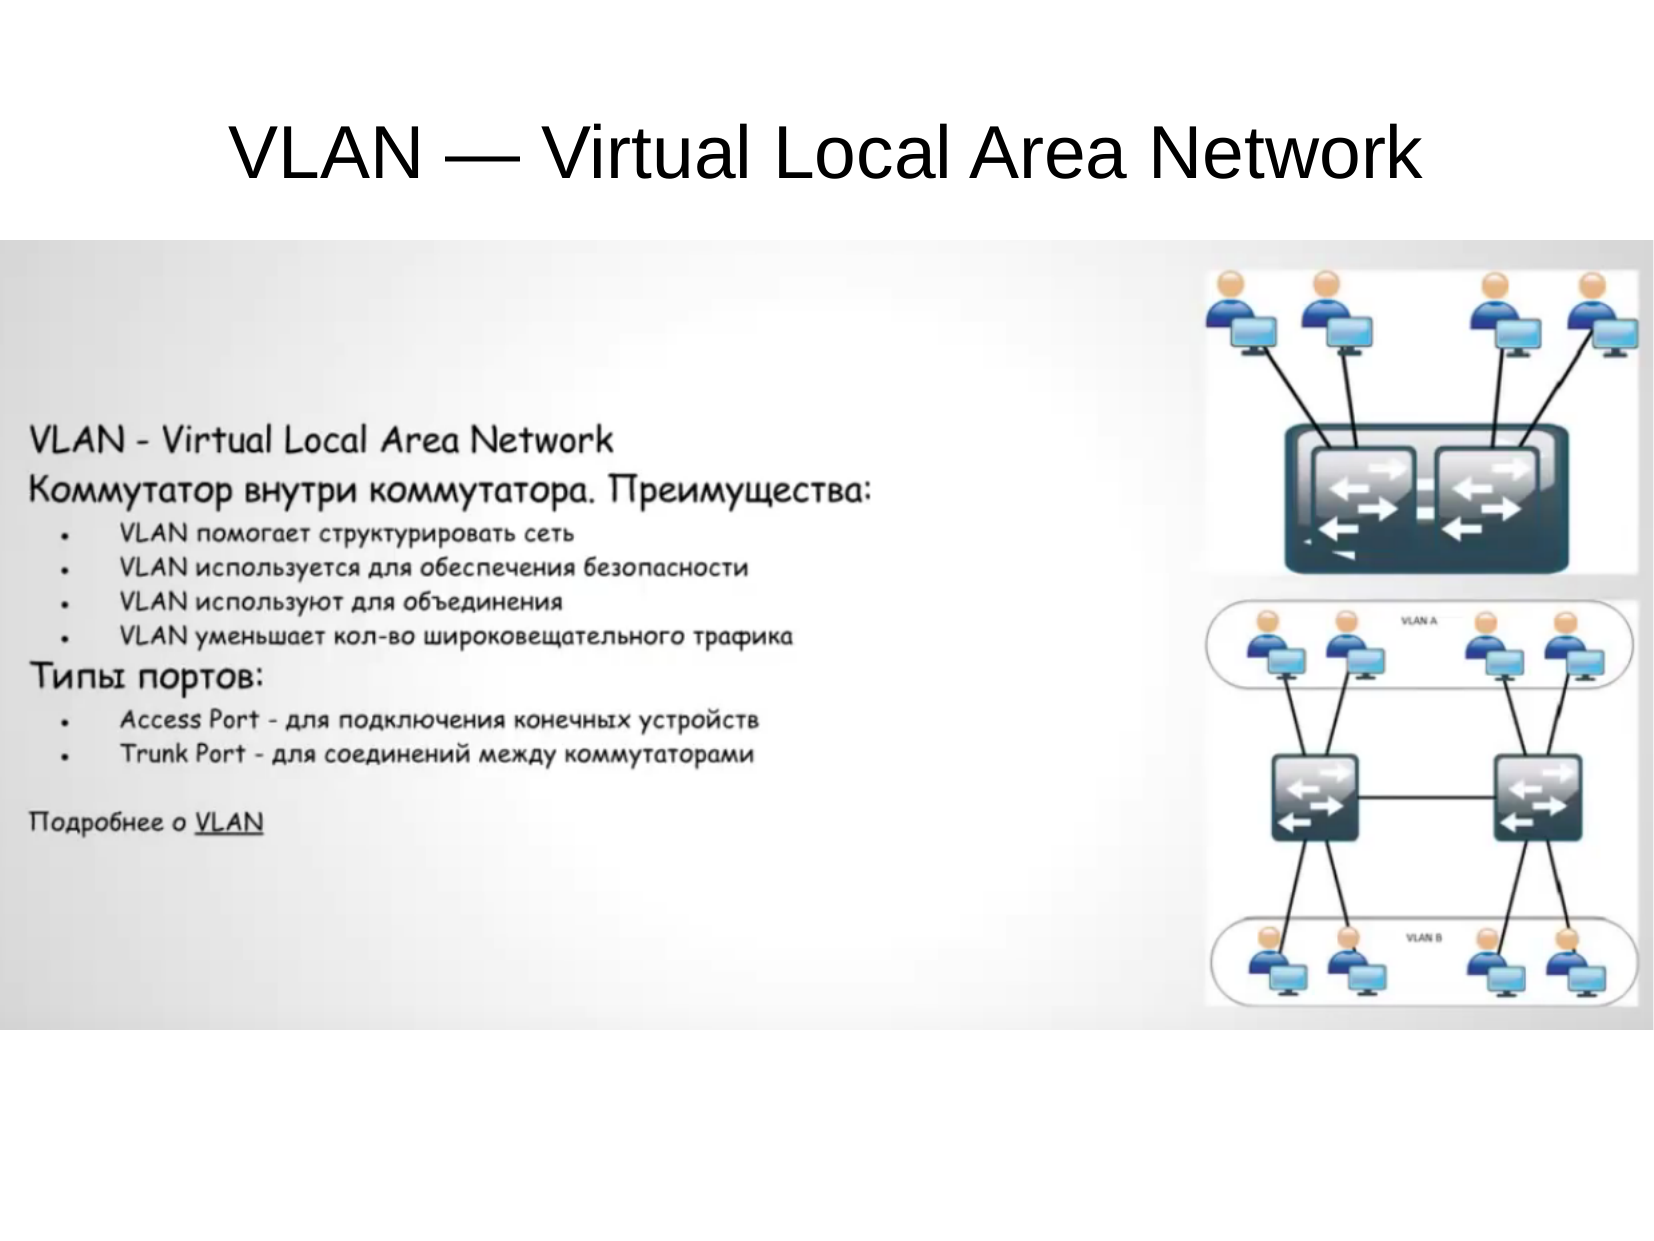

# VLAN — Virtual Local Area Network